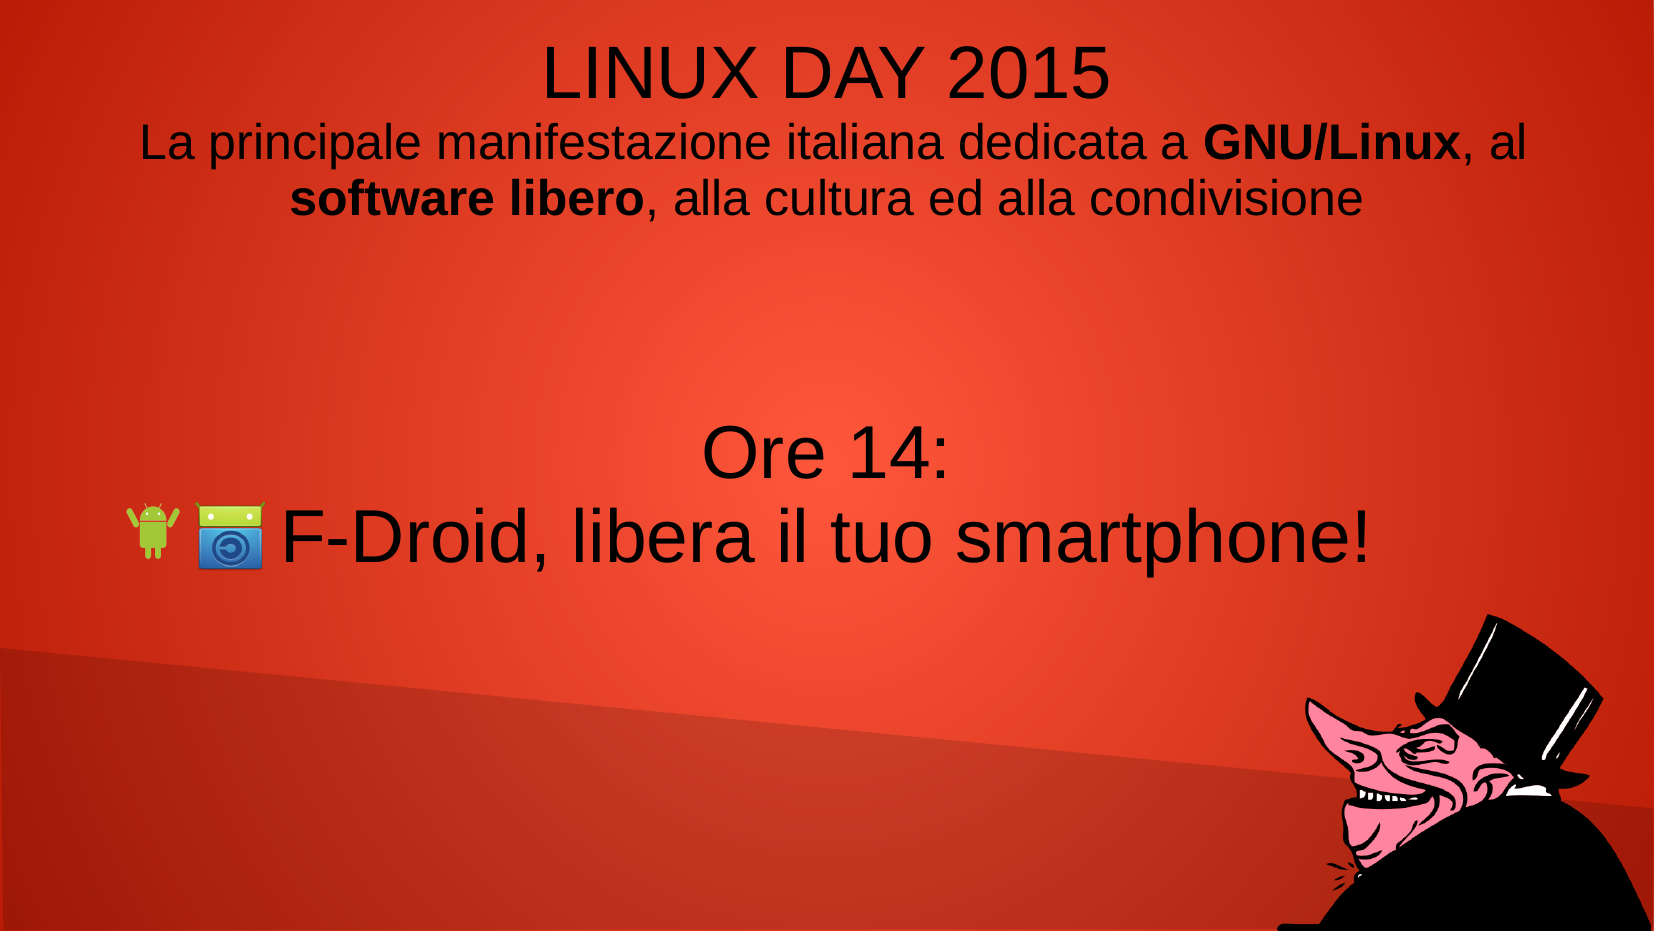

# LINUX DAY 2015 La principale manifestazione italiana dedicata a GNU/Linux, al software libero, alla cultura ed alla condivisione
Ore 14:
F-Droid, libera il tuo smartphone!